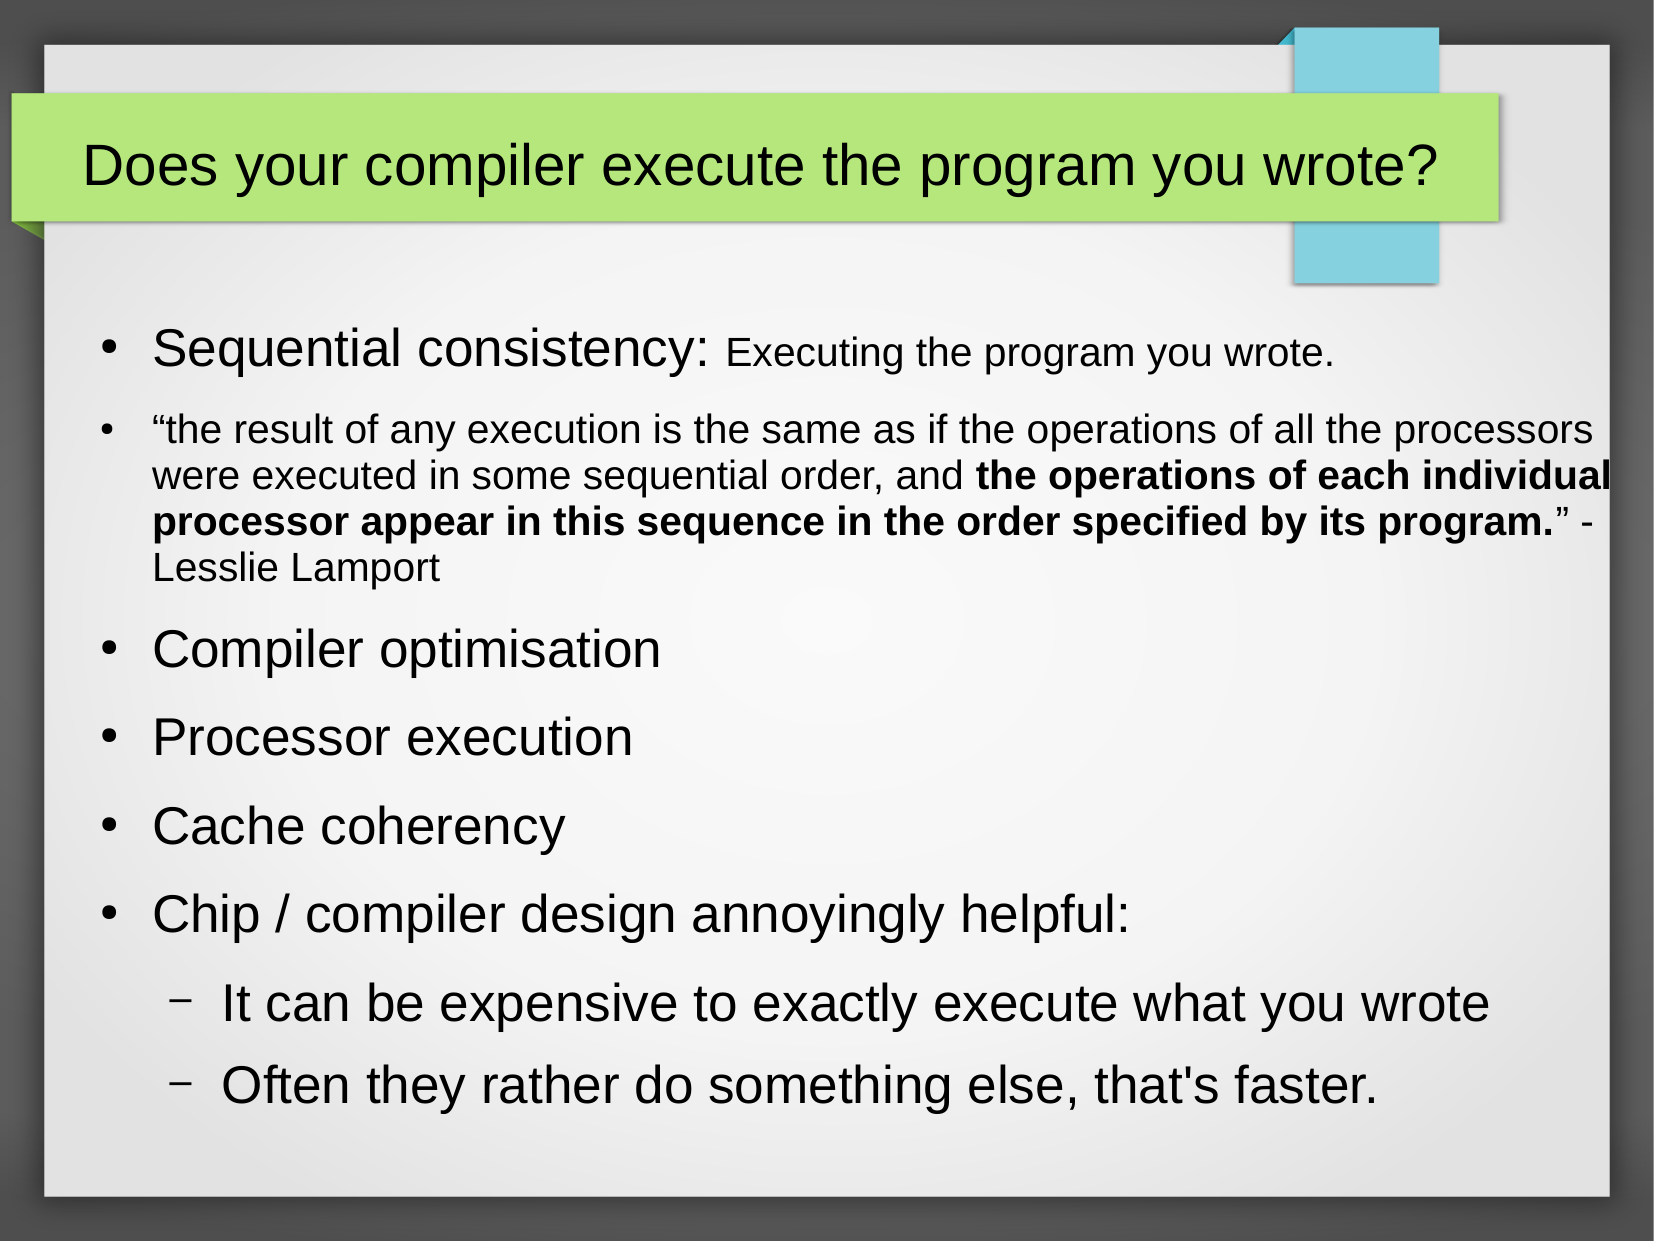

# Does your compiler execute the program you wrote?
Sequential consistency: Executing the program you wrote.
“the result of any execution is the same as if the operations of all the processors were executed in some sequential order, and the operations of each individual processor appear in this sequence in the order specified by its program.” - Lesslie Lamport
Compiler optimisation
Processor execution
Cache coherency
Chip / compiler design annoyingly helpful:
It can be expensive to exactly execute what you wrote
Often they rather do something else, that's faster.